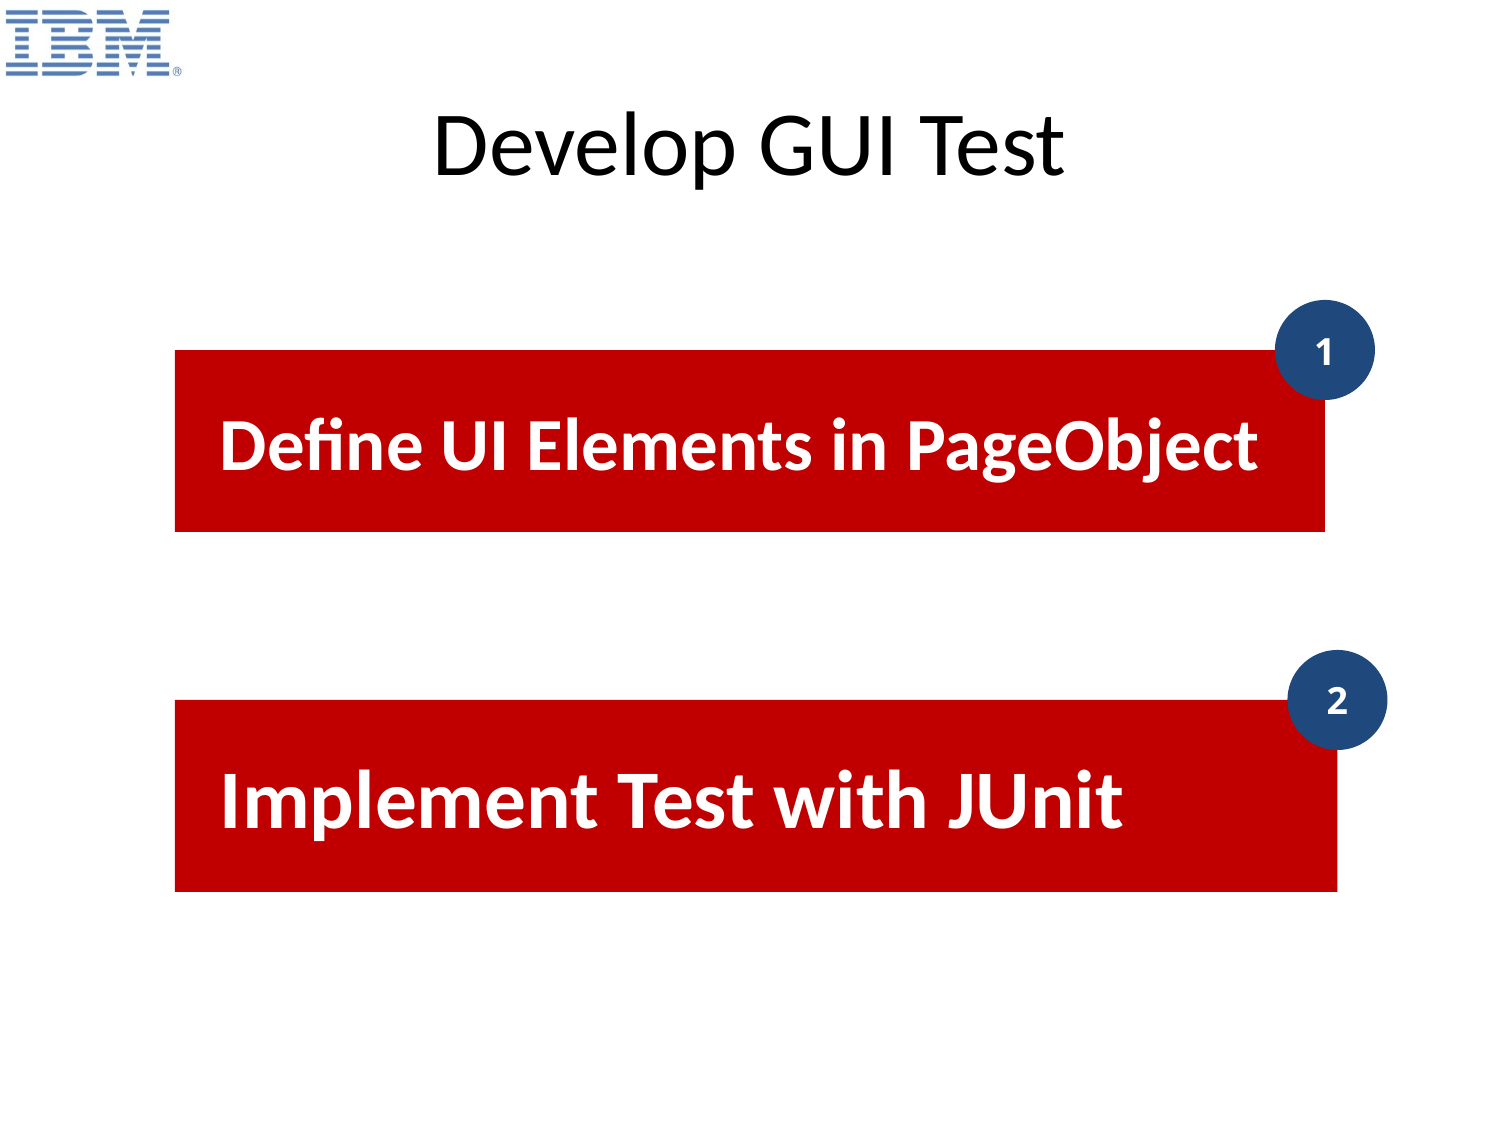

# Develop GUI Test
1
Define UI Elements in PageObject
2
Implement Test with JUnit